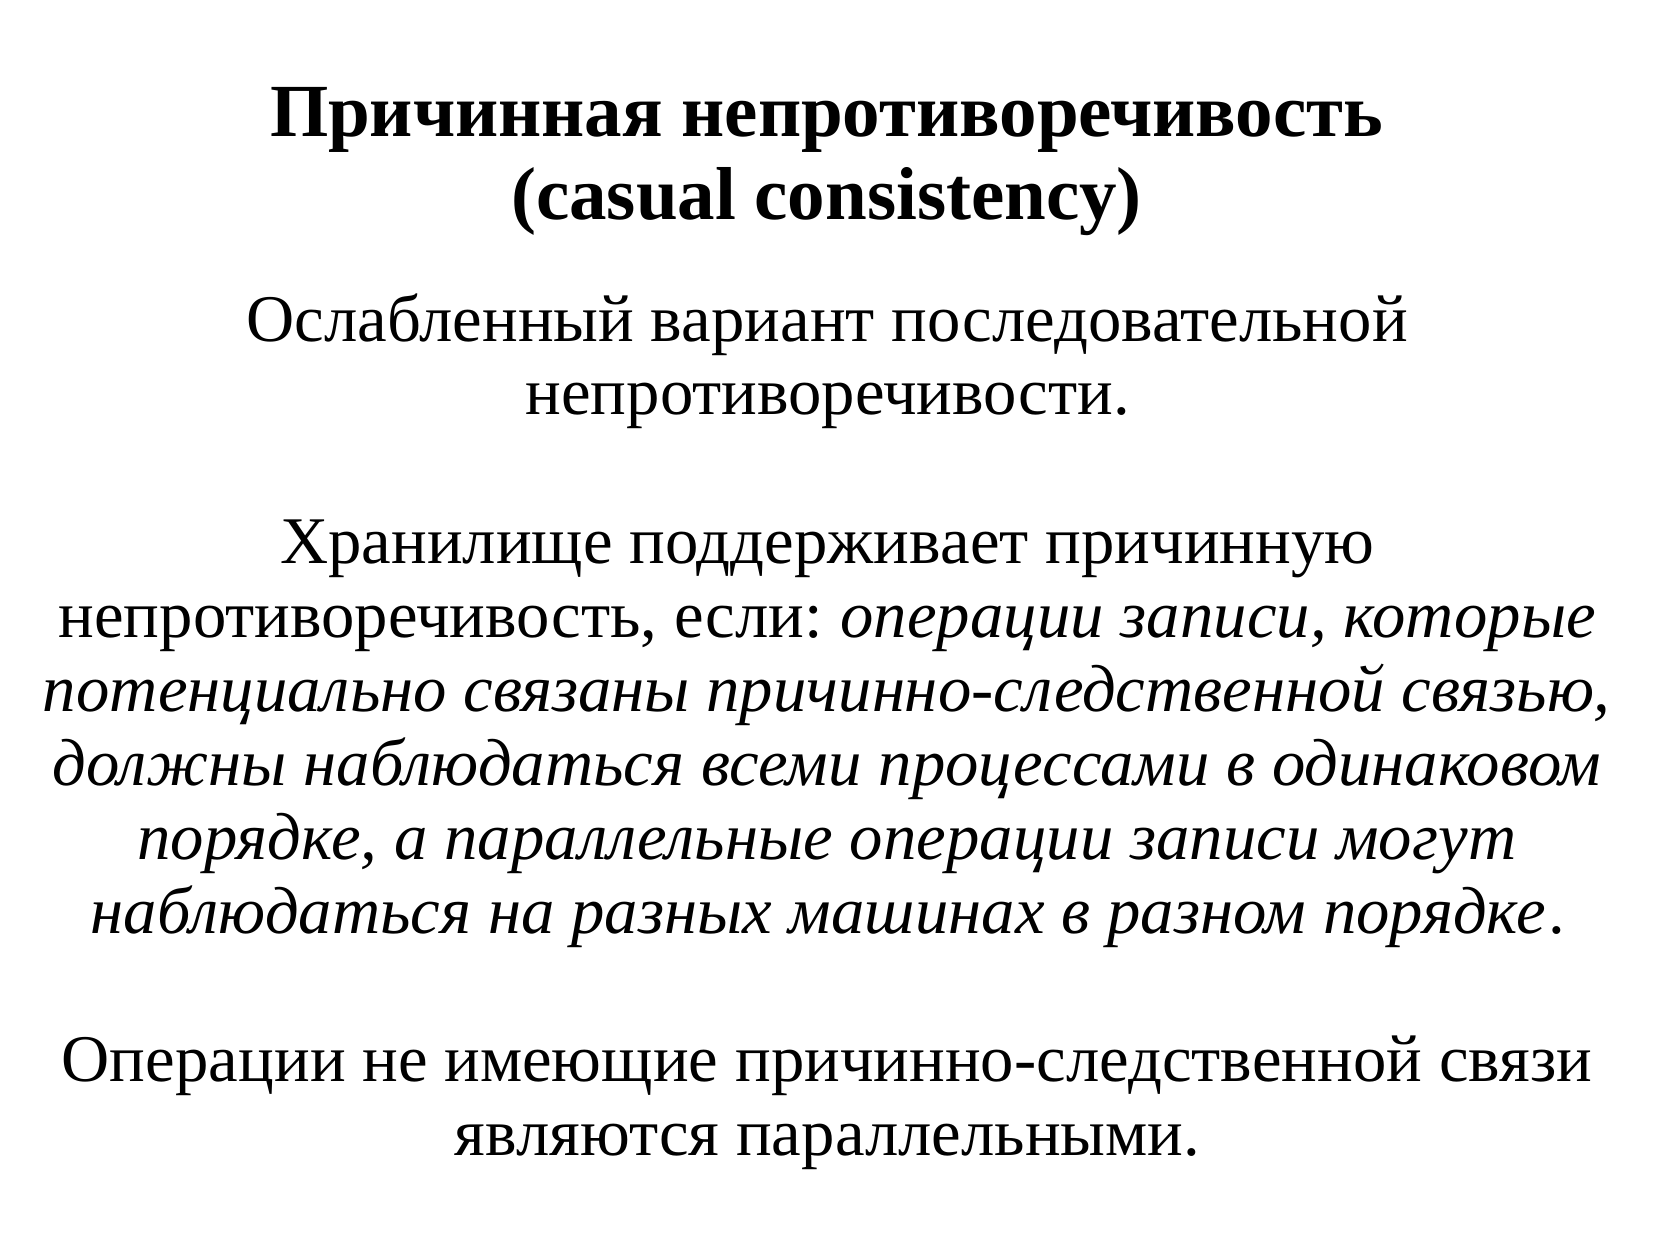

# Причинная непротиворечивость (casual consistency)
Ослабленный вариант последовательной непротиворечивости.
Хранилище поддерживает причинную непротиворечивость, если: операции записи, которые потенциально связаны причинно-следственной связью, должны наблюдаться всеми процессами в одинаковом порядке, а параллельные операции записи могут наблюдаться на разных машинах в разном порядке.
Операции не имеющие причинно-следственной связи являются параллельными.